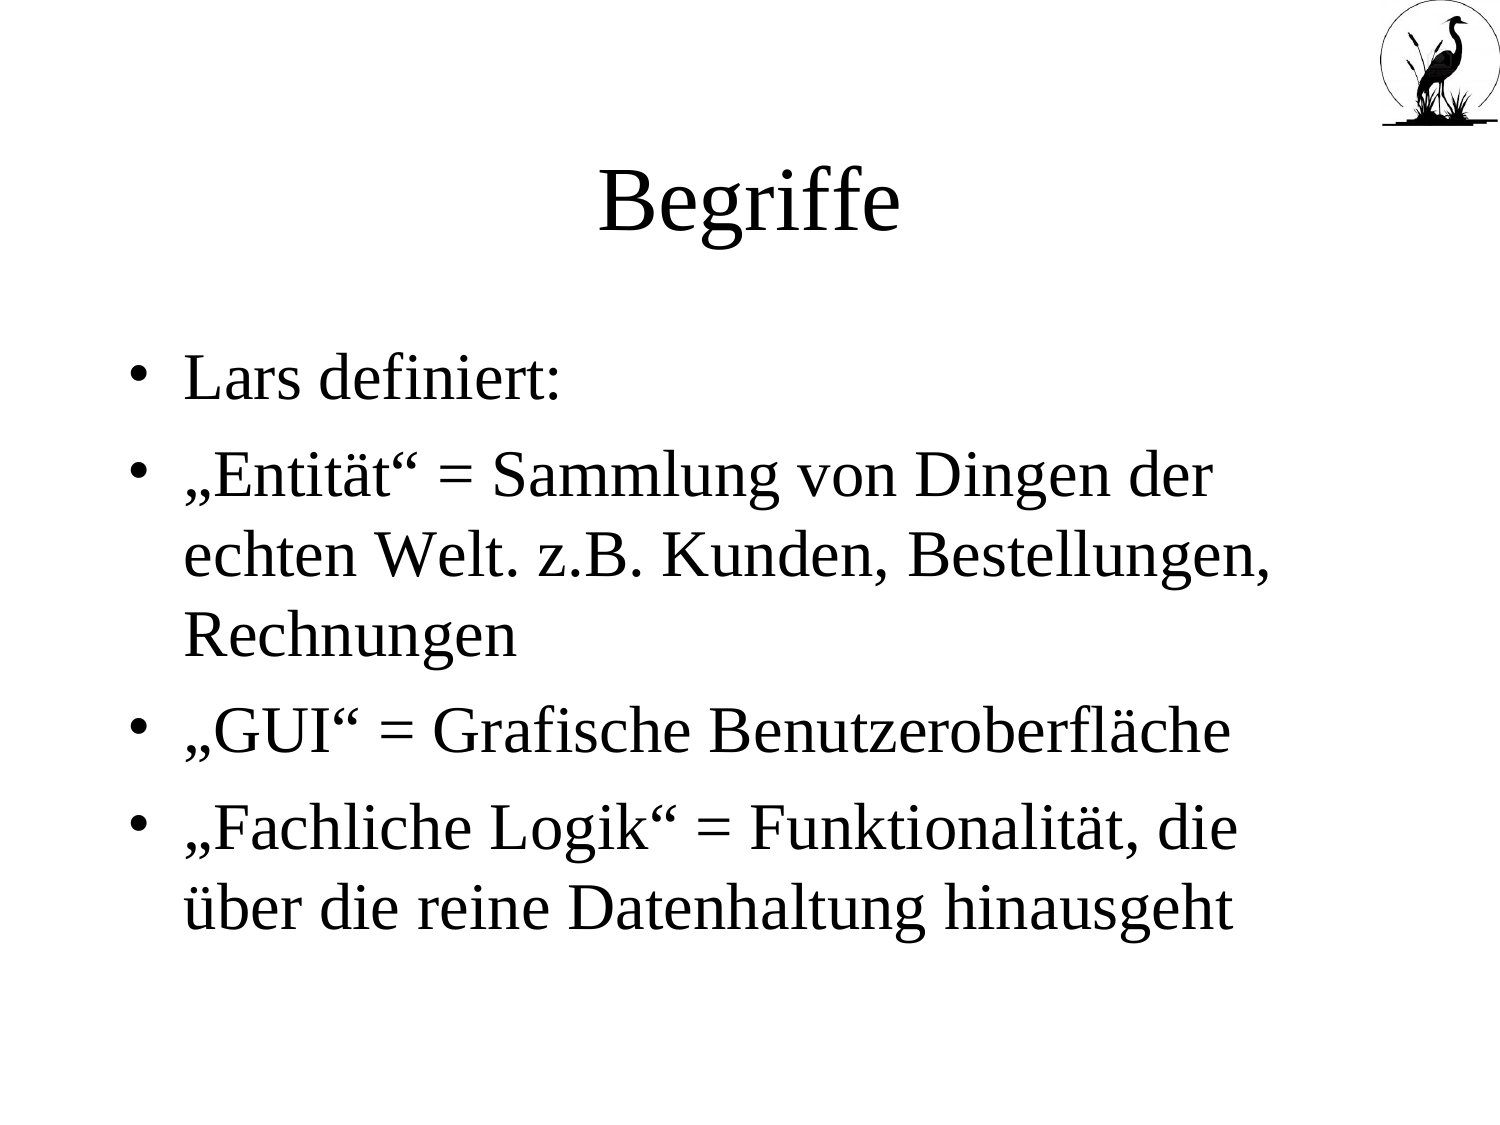

# Begriffe
Lars definiert:
„Entität“ = Sammlung von Dingen der echten Welt. z.B. Kunden, Bestellungen, Rechnungen
„GUI“ = Grafische Benutzeroberfläche
„Fachliche Logik“ = Funktionalität, die über die reine Datenhaltung hinausgeht